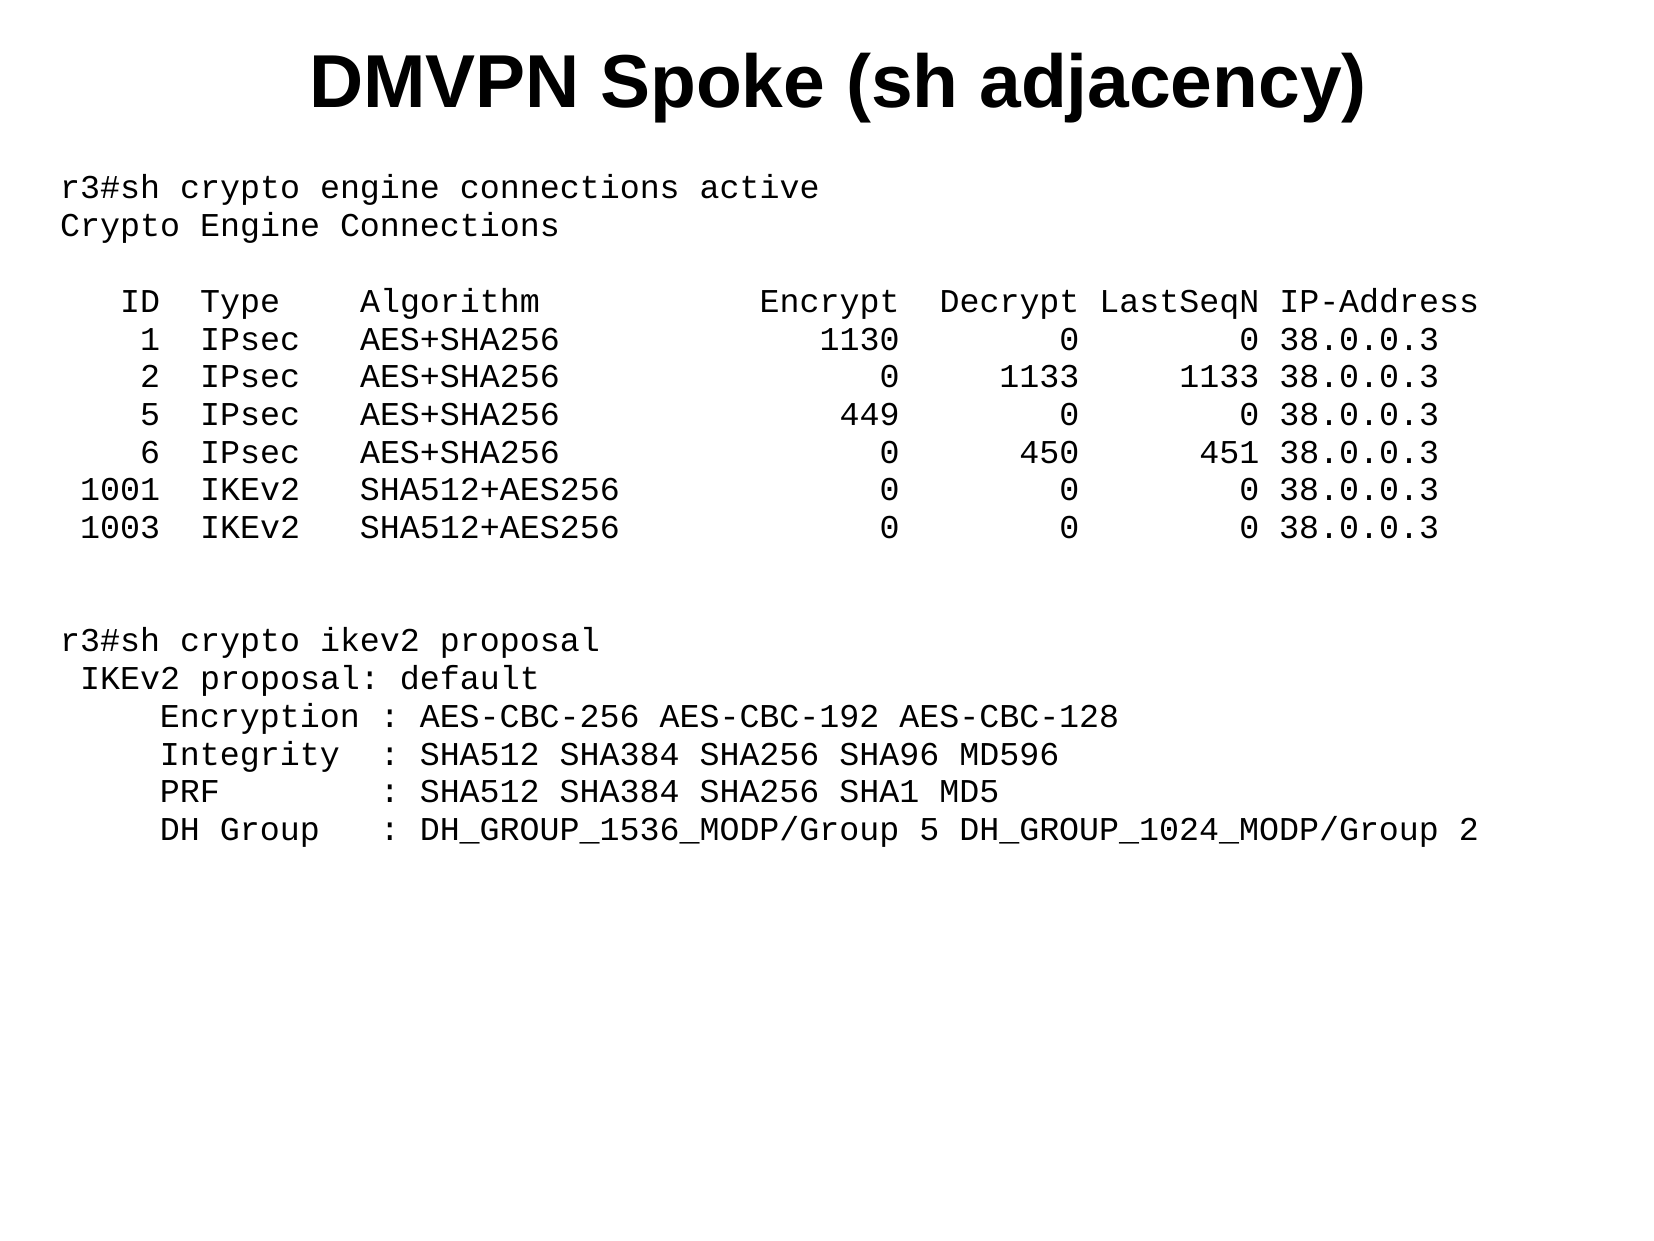

DMVPN Spoke (sh adjacency)
# r3#sh crypto engine connections active
Crypto Engine Connections
 ID Type Algorithm Encrypt Decrypt LastSeqN IP-Address
 1 IPsec AES+SHA256 1130 0 0 38.0.0.3
 2 IPsec AES+SHA256 0 1133 1133 38.0.0.3
 5 IPsec AES+SHA256 449 0 0 38.0.0.3
 6 IPsec AES+SHA256 0 450 451 38.0.0.3
 1001 IKEv2 SHA512+AES256 0 0 0 38.0.0.3
 1003 IKEv2 SHA512+AES256 0 0 0 38.0.0.3
r3#sh crypto ikev2 proposal
 IKEv2 proposal: default
 Encryption : AES-CBC-256 AES-CBC-192 AES-CBC-128
 Integrity : SHA512 SHA384 SHA256 SHA96 MD596
 PRF : SHA512 SHA384 SHA256 SHA1 MD5
 DH Group : DH_GROUP_1536_MODP/Group 5 DH_GROUP_1024_MODP/Group 2